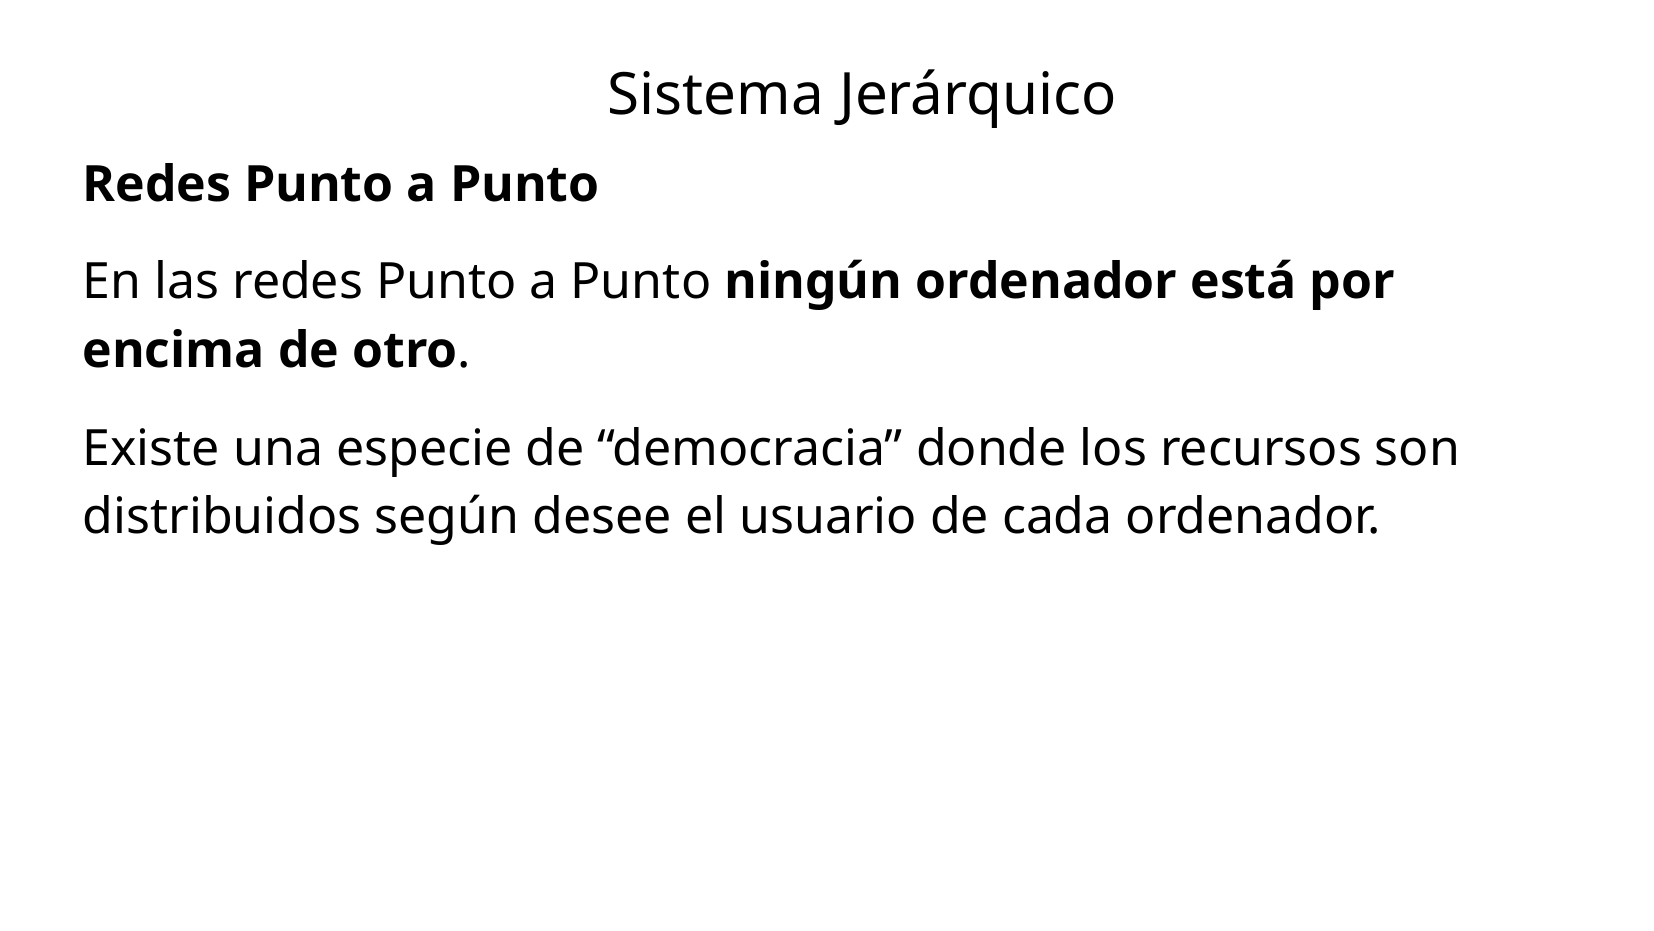

Sistema Jerárquico
# Redes Punto a Punto
En las redes Punto a Punto ningún ordenador está por encima de otro.
Existe una especie de “democracia” donde los recursos son distribuidos según desee el usuario de cada ordenador.